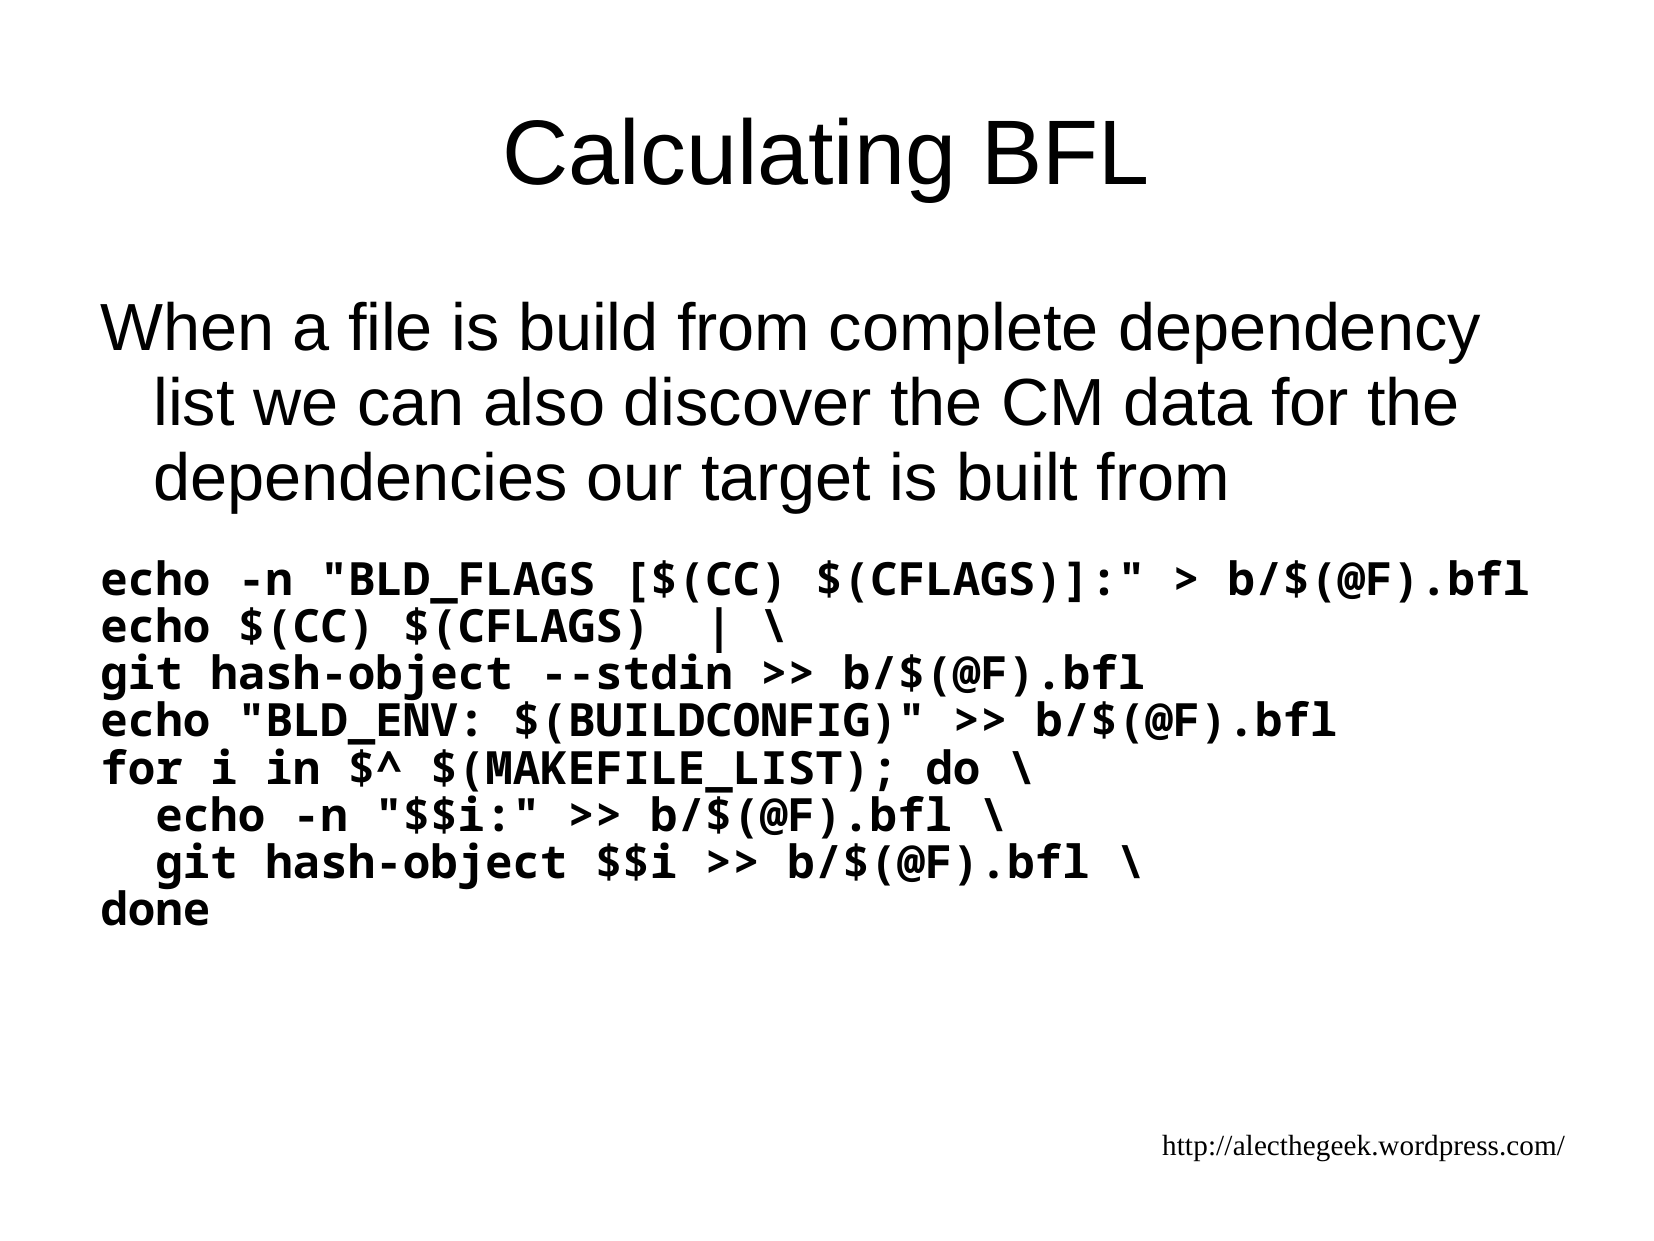

# Calculating BFL
When a file is build from complete dependency list we can also discover the CM data for the dependencies our target is built from
echo -n "BLD_FLAGS [$(CC) $(CFLAGS)]:" > b/$(@F).bfl
echo $(CC) $(CFLAGS) | \
git hash-object --stdin >> b/$(@F).bfl
echo "BLD_ENV: $(BUILDCONFIG)" >> b/$(@F).bfl
for i in $^ $(MAKEFILE_LIST); do \
 echo -n "$$i:" >> b/$(@F).bfl \
 git hash-object $$i >> b/$(@F).bfl \
done
http://alecthegeek.wordpress.com/